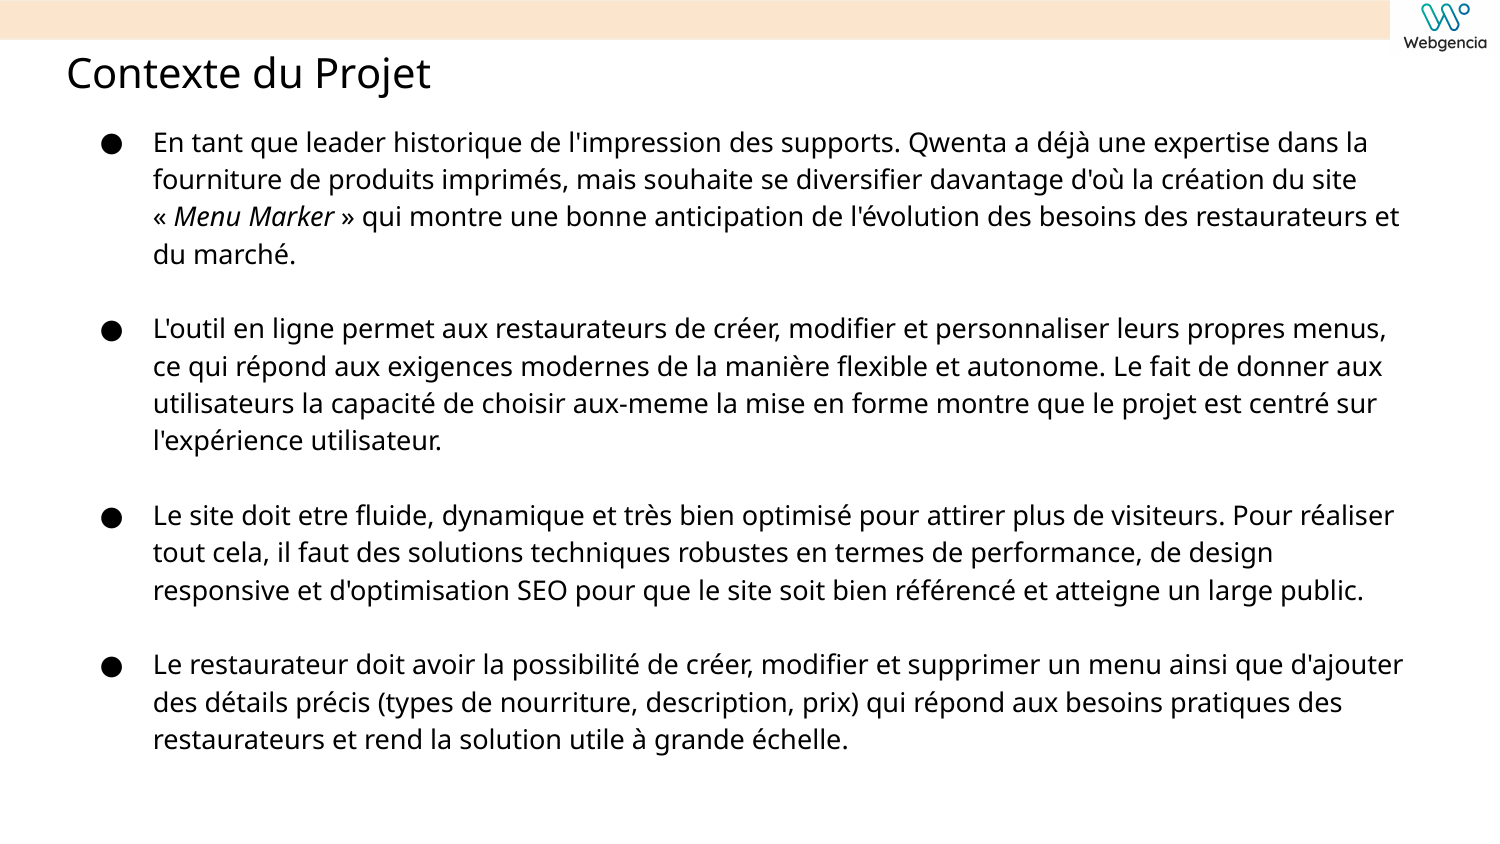

# Contexte du Projet
En tant que leader historique de l'impression des supports. Qwenta a déjà une expertise dans la fourniture de produits imprimés, mais souhaite se diversifier davantage d'où la création du site « Menu Marker » qui montre une bonne anticipation de l'évolution des besoins des restaurateurs et du marché.
L'outil en ligne permet aux restaurateurs de créer, modifier et personnaliser leurs propres menus, ce qui répond aux exigences modernes de la manière flexible et autonome. Le fait de donner aux utilisateurs la capacité de choisir aux-meme la mise en forme montre que le projet est centré sur l'expérience utilisateur.
Le site doit etre fluide, dynamique et très bien optimisé pour attirer plus de visiteurs. Pour réaliser tout cela, il faut des solutions techniques robustes en termes de performance, de design responsive et d'optimisation SEO pour que le site soit bien référencé et atteigne un large public.
Le restaurateur doit avoir la possibilité de créer, modifier et supprimer un menu ainsi que d'ajouter des détails précis (types de nourriture, description, prix) qui répond aux besoins pratiques des restaurateurs et rend la solution utile à grande échelle.